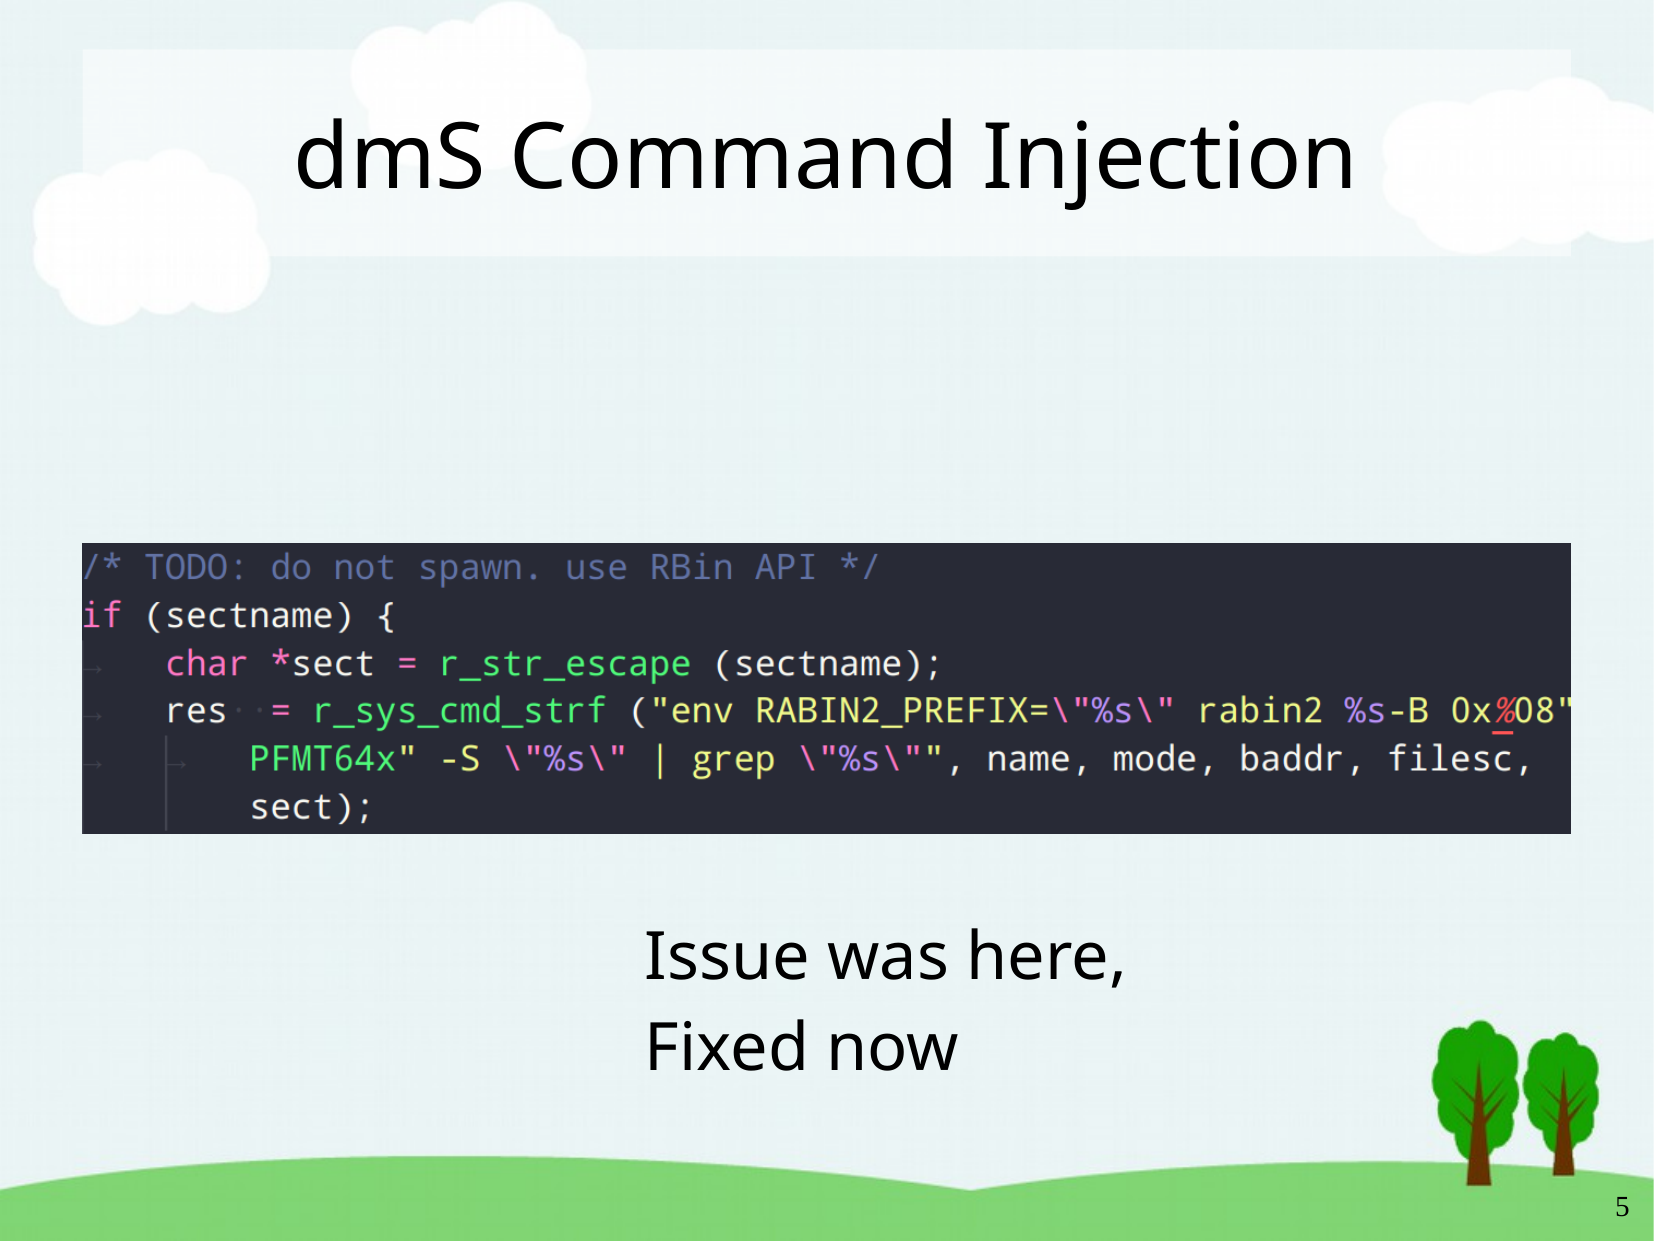

# dmS Command Injection
Issue was here,
Fixed now
5